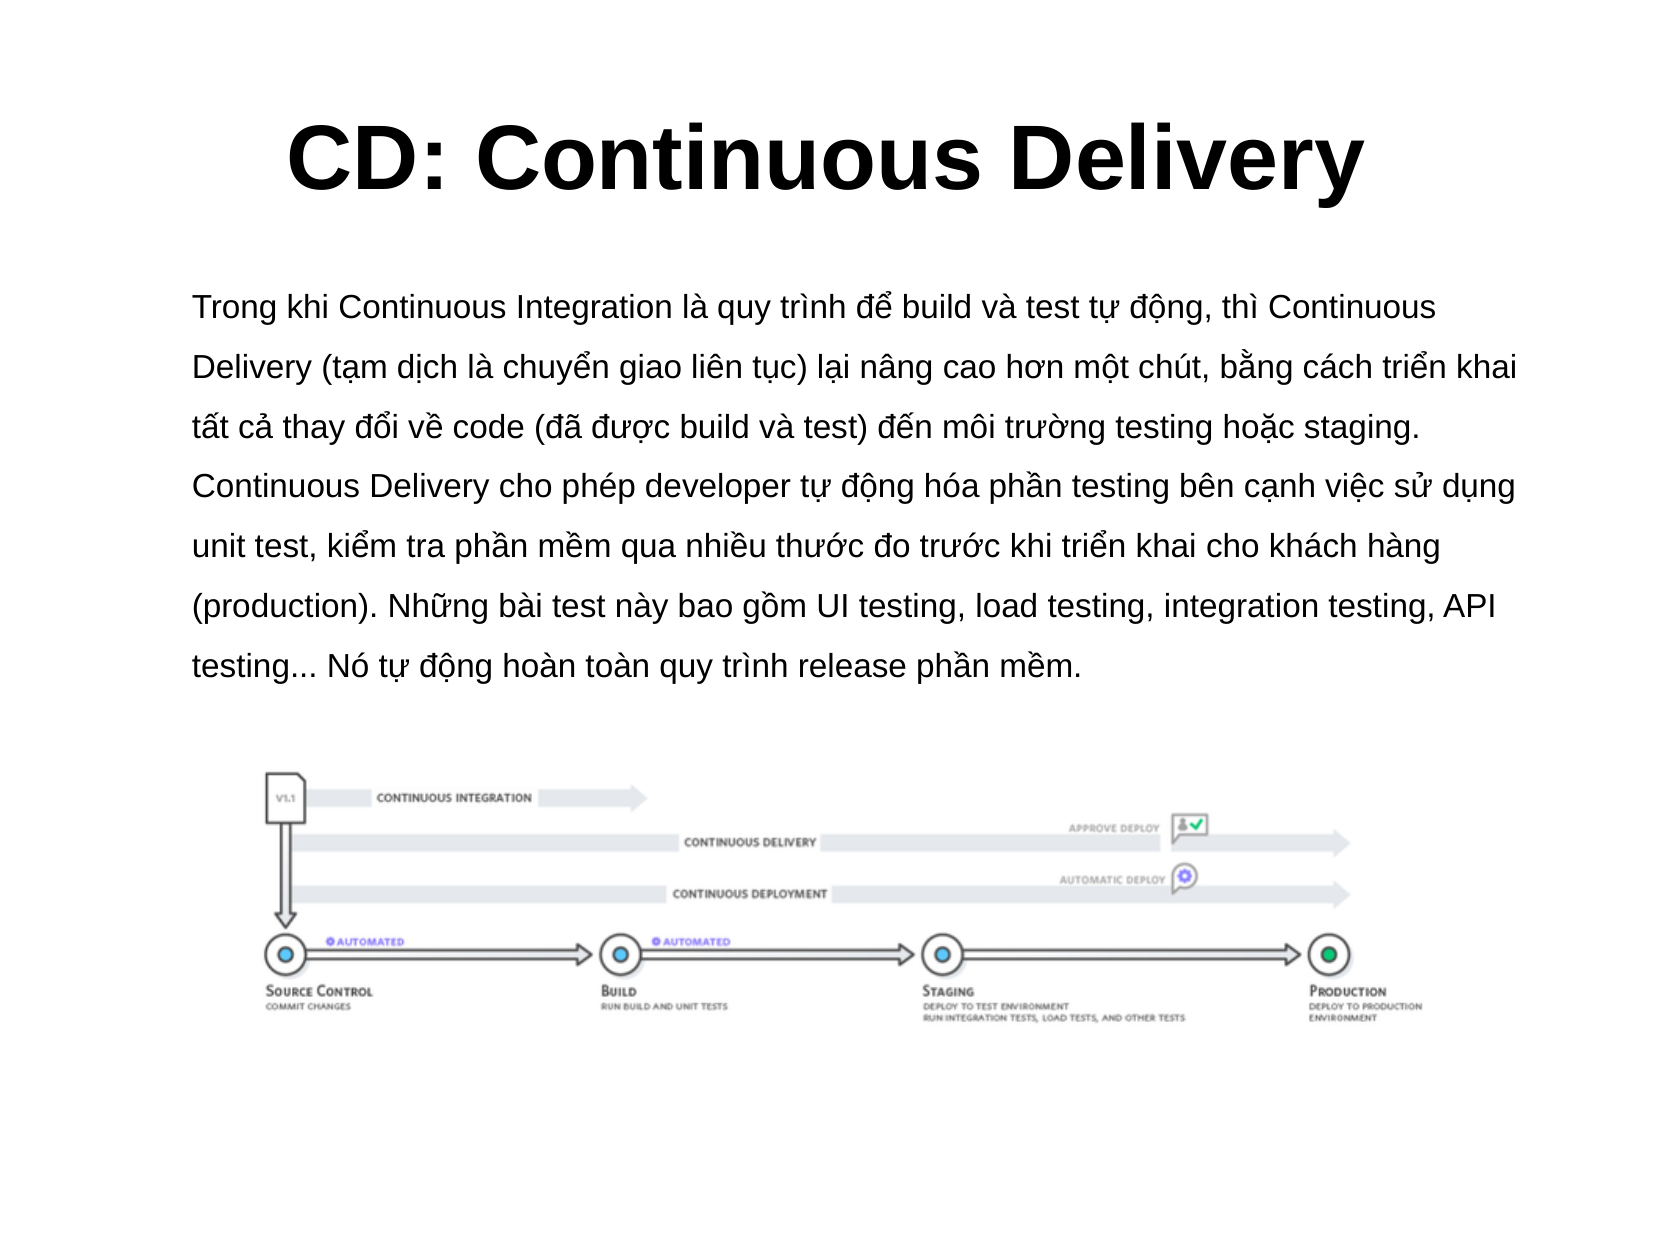

# CD: Continuous Delivery
Trong khi Continuous Integration là quy trình để build và test tự động, thì Continuous Delivery (tạm dịch là chuyển giao liên tục) lại nâng cao hơn một chút, bằng cách triển khai tất cả thay đổi về code (đã được build và test) đến môi trường testing hoặc staging. Continuous Delivery cho phép developer tự động hóa phần testing bên cạnh việc sử dụng unit test, kiểm tra phần mềm qua nhiều thước đo trước khi triển khai cho khách hàng (production). Những bài test này bao gồm UI testing, load testing, integration testing, API testing... Nó tự động hoàn toàn quy trình release phần mềm.